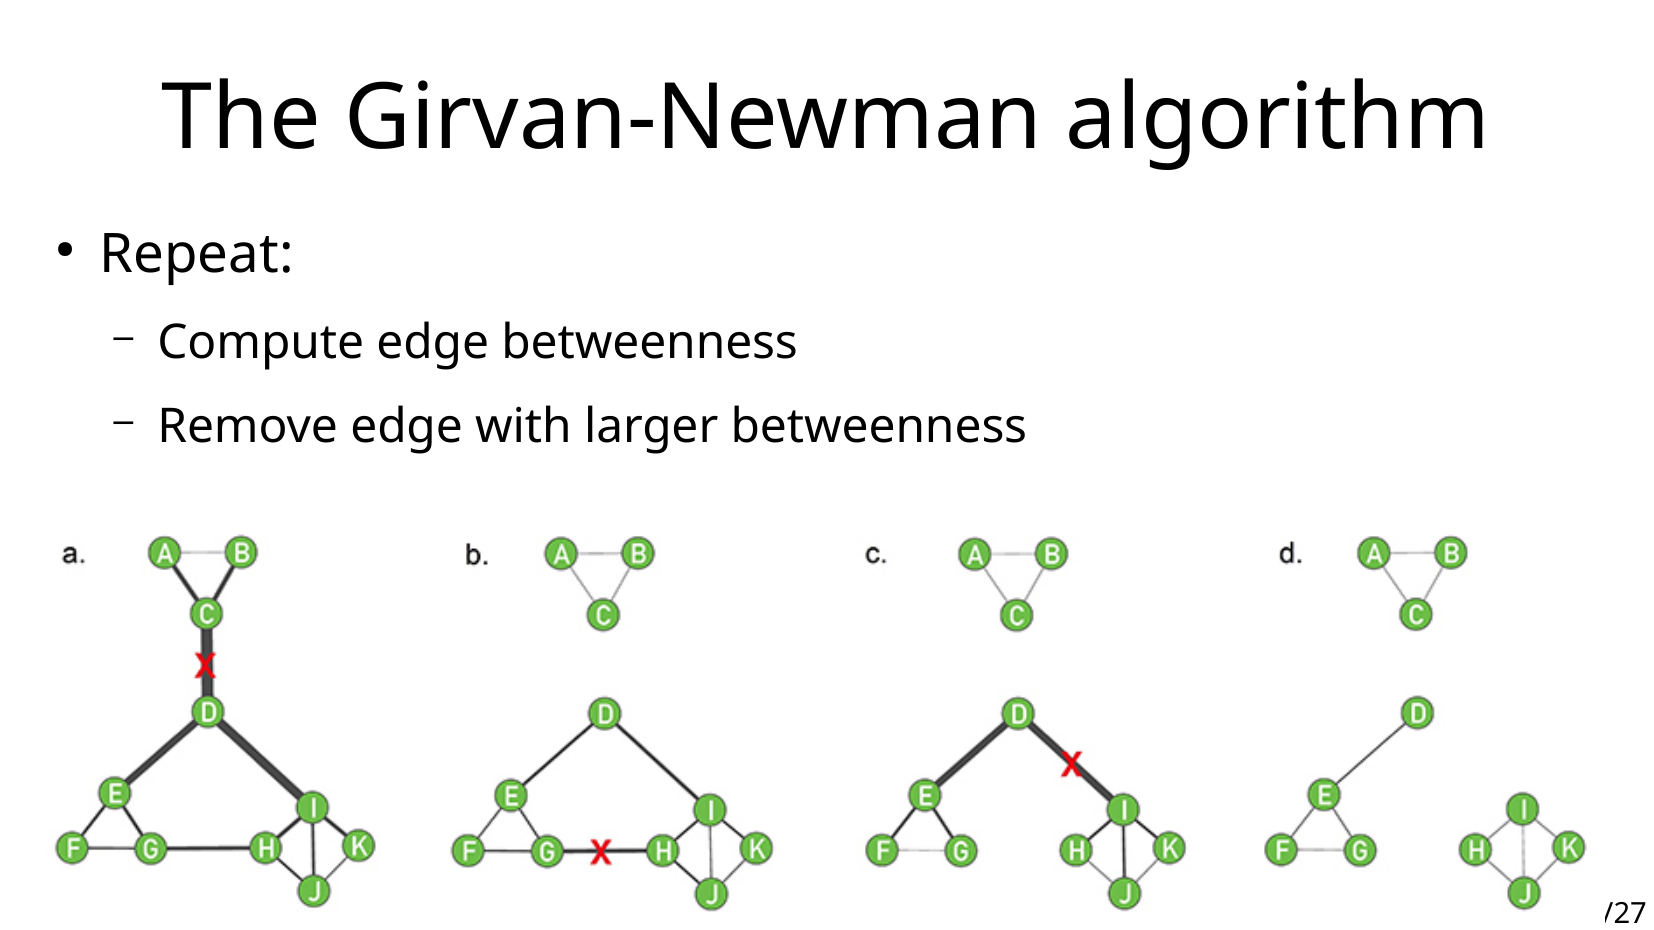

# The Girvan-Newman algorithm
Repeat:
Compute edge betweenness
Remove edge with larger betweenness
17